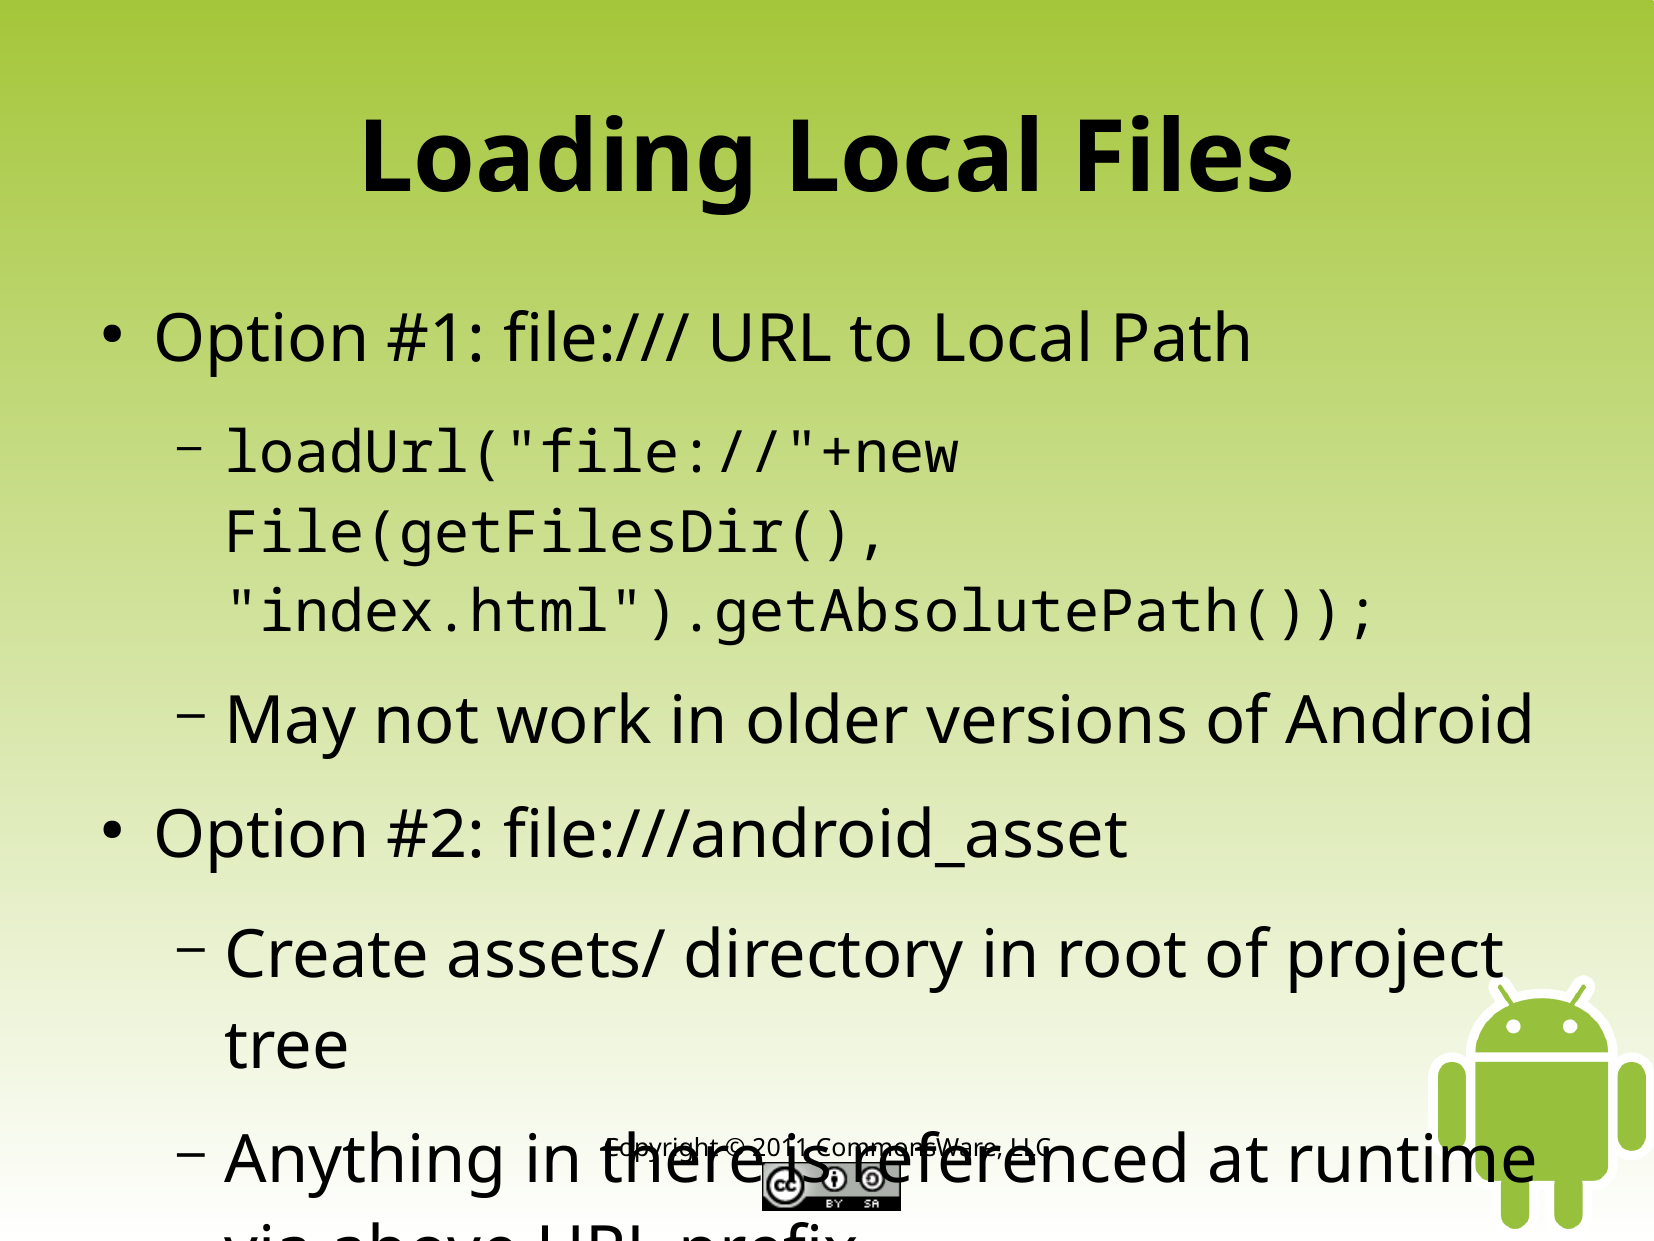

# Loading Local Files
Option #1: file:/// URL to Local Path
loadUrl("file://"+new File(getFilesDir(), "index.html").getAbsolutePath());
May not work in older versions of Android
Option #2: file:///android_asset
Create assets/ directory in root of project tree
Anything in there is referenced at runtime
via above URL prefix